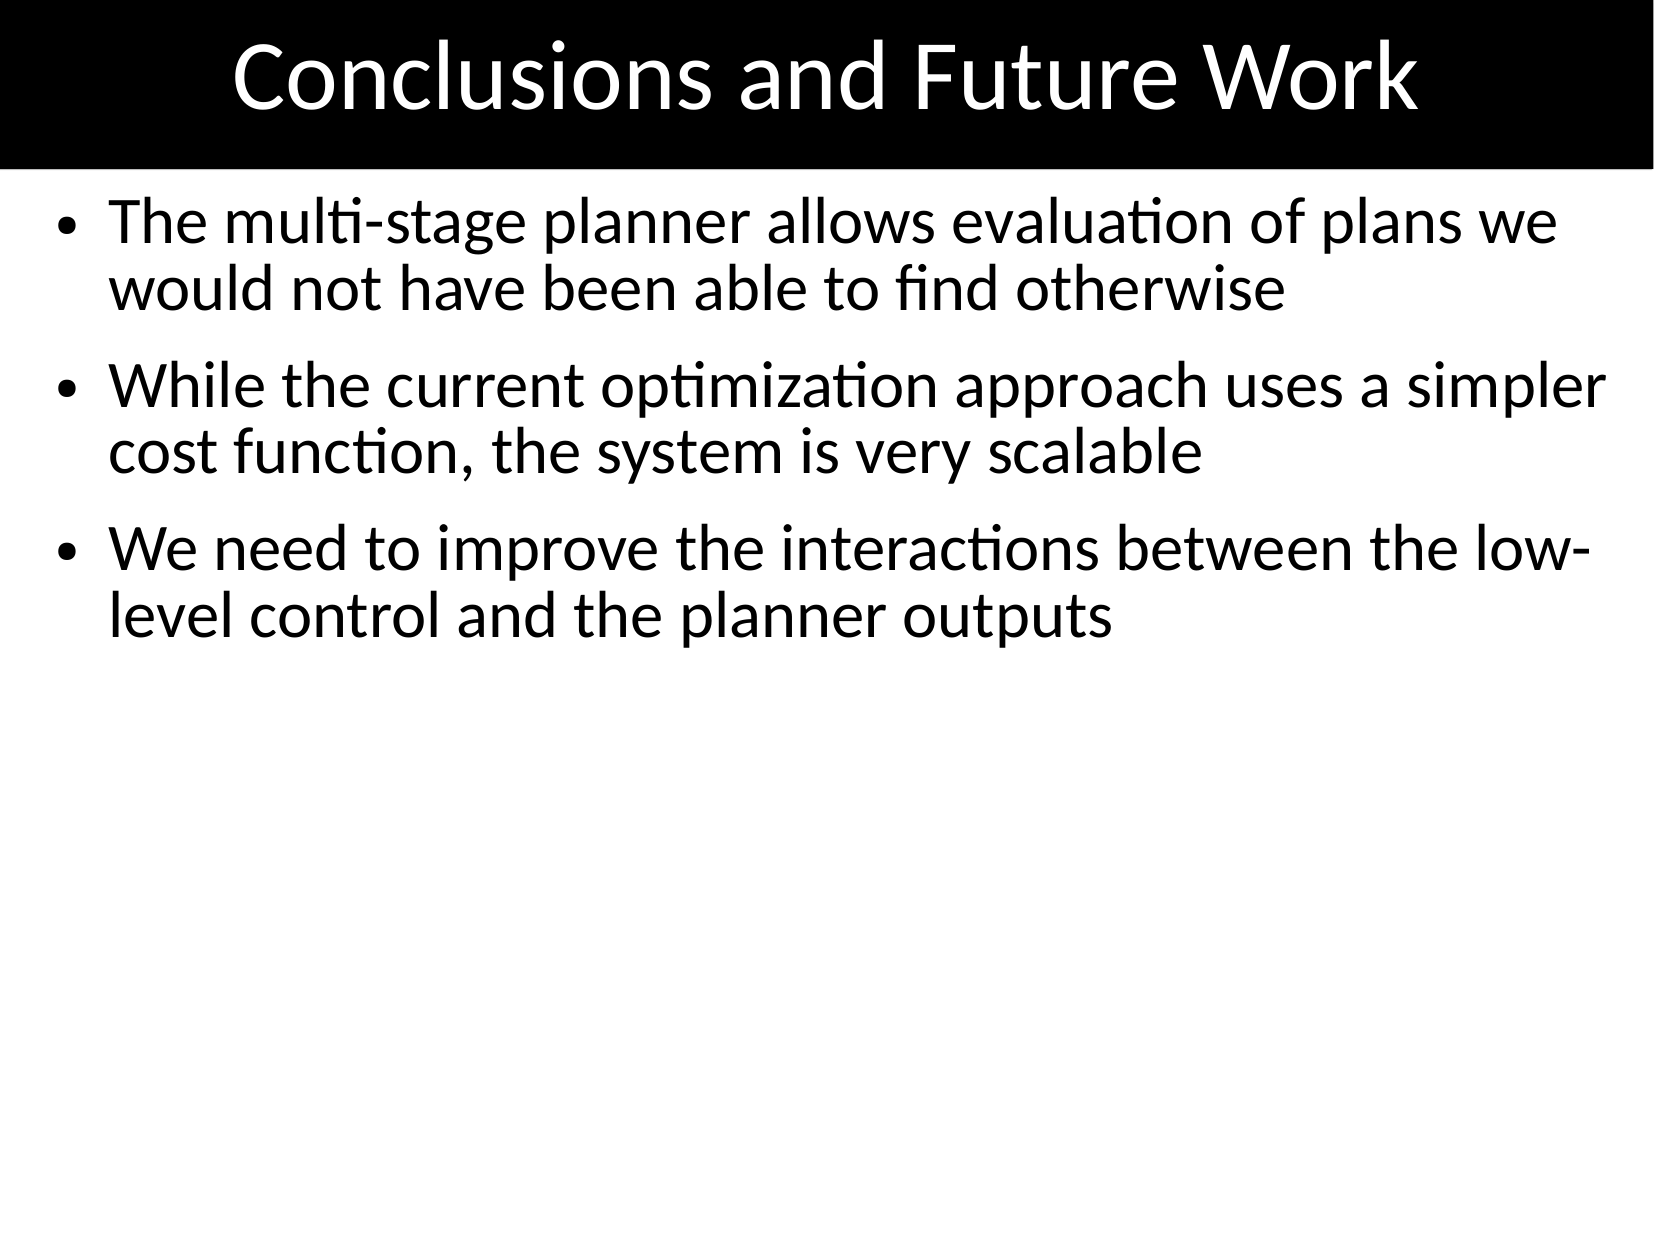

# Conclusions and Future Work
The multi-stage planner allows evaluation of plans we would not have been able to find otherwise
While the current optimization approach uses a simpler cost function, the system is very scalable
We need to improve the interactions between the low-level control and the planner outputs